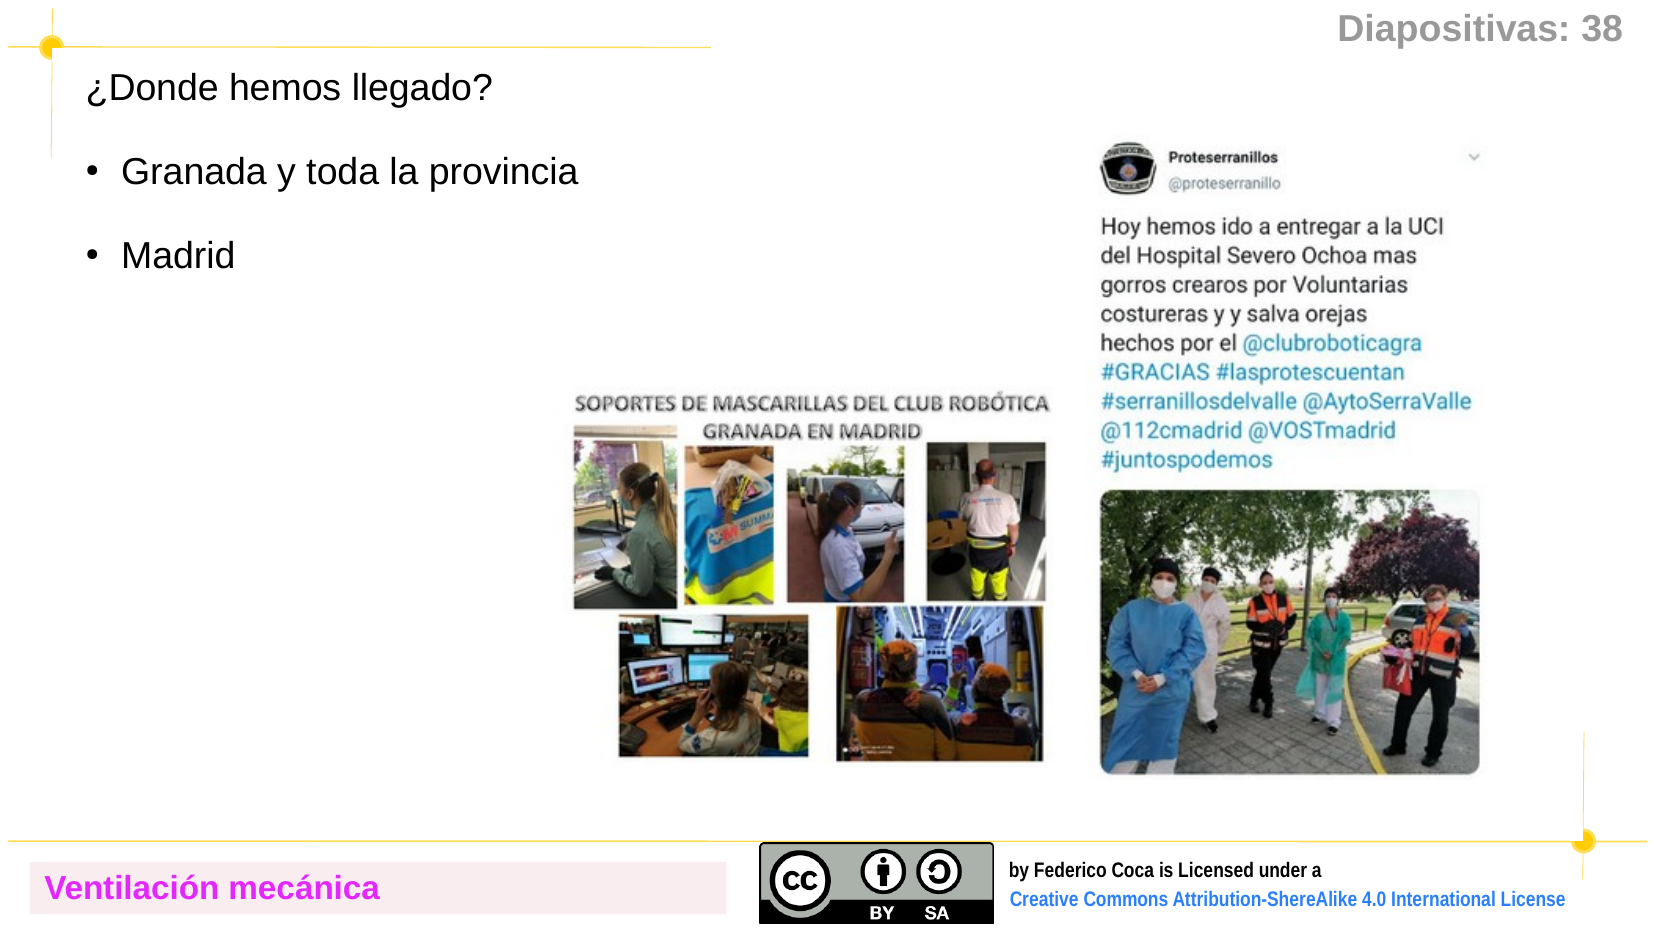

Diapositivas: 38
¿Donde hemos llegado?
Granada y toda la provincia
Madrid
Ventilación mecánica